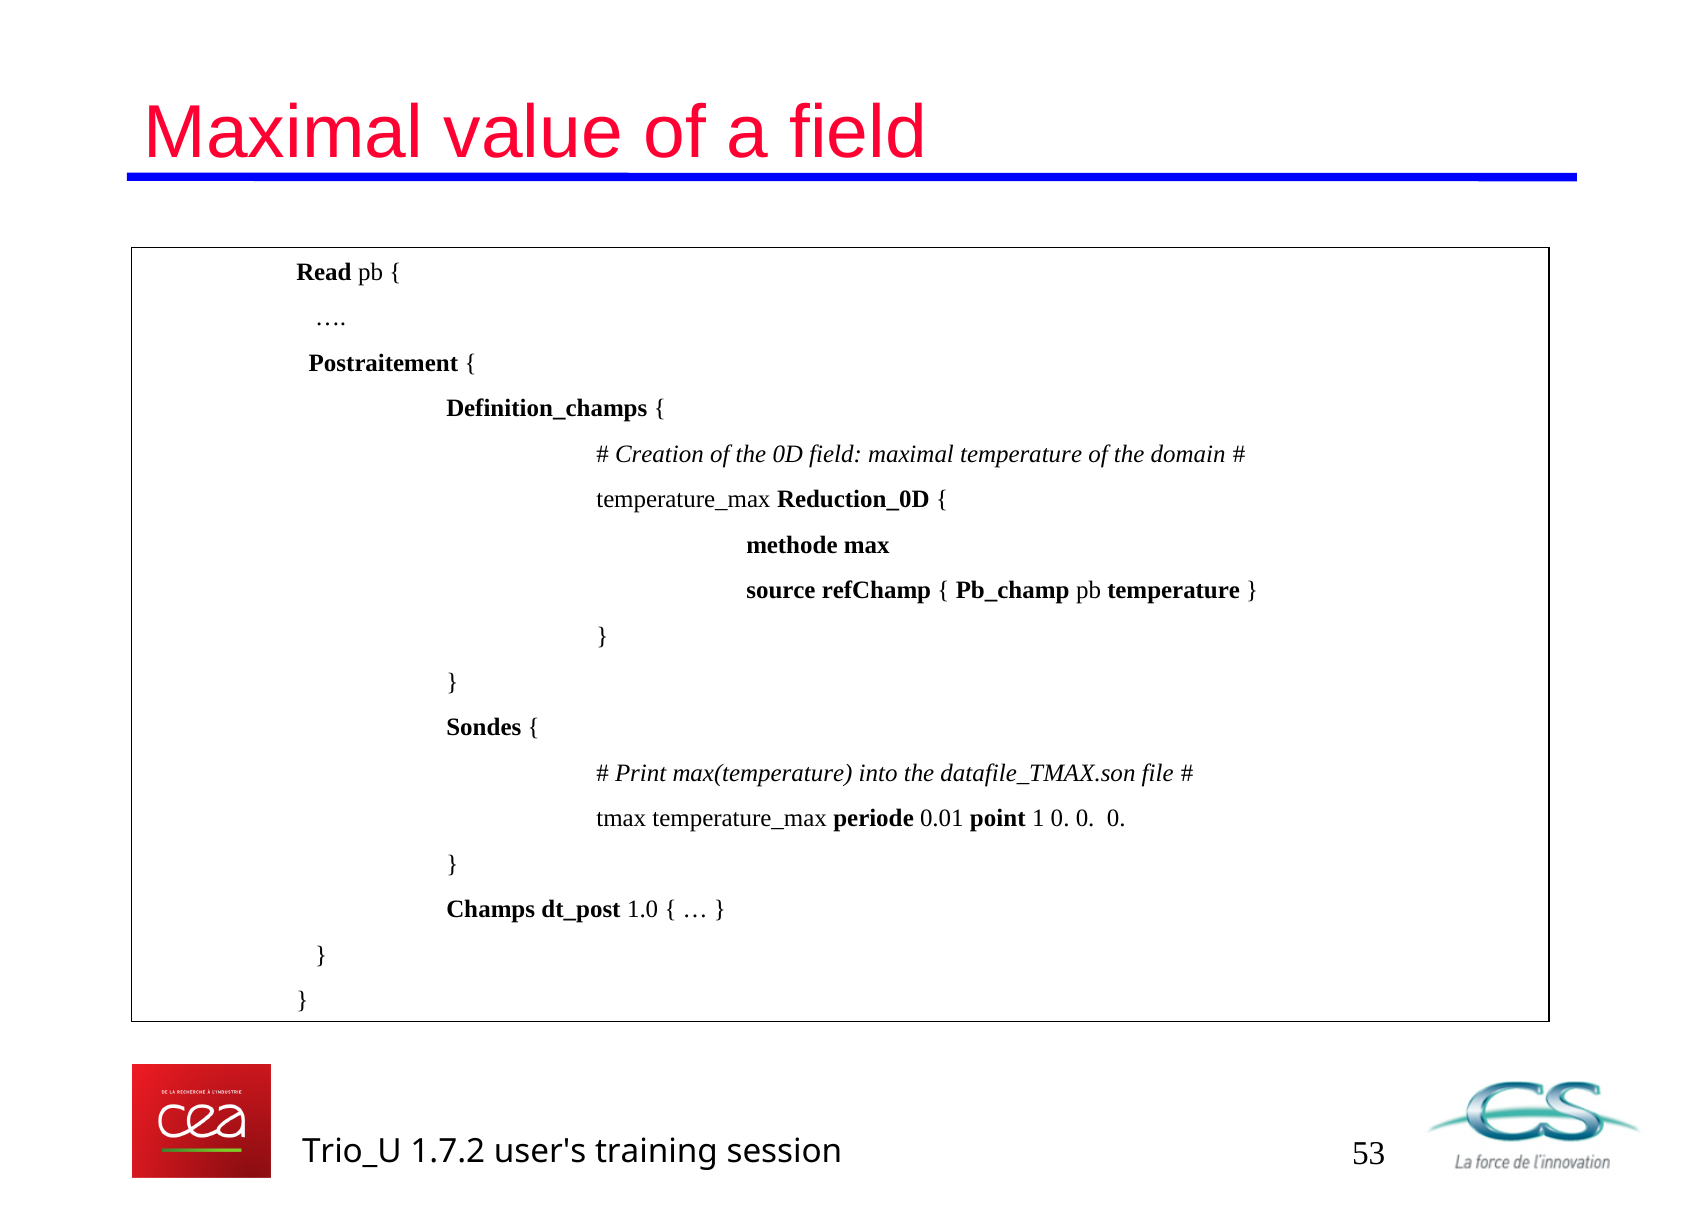

# Maximal value of a field
Read pb {
 ….
 Postraitement {
	Definition_champs {
		# Creation of the 0D field: maximal temperature of the domain #
		temperature_max Reduction_0D {
			methode max
			source refChamp { Pb_champ pb temperature }
		}
	}
	Sondes {
		# Print max(temperature) into the datafile_TMAX.son file #
		tmax temperature_max periode 0.01 point 1 0. 0. 0.
	}
	Champs dt_post 1.0 { … }
 }
}
Trio_U 1.7.2 user's training session
53